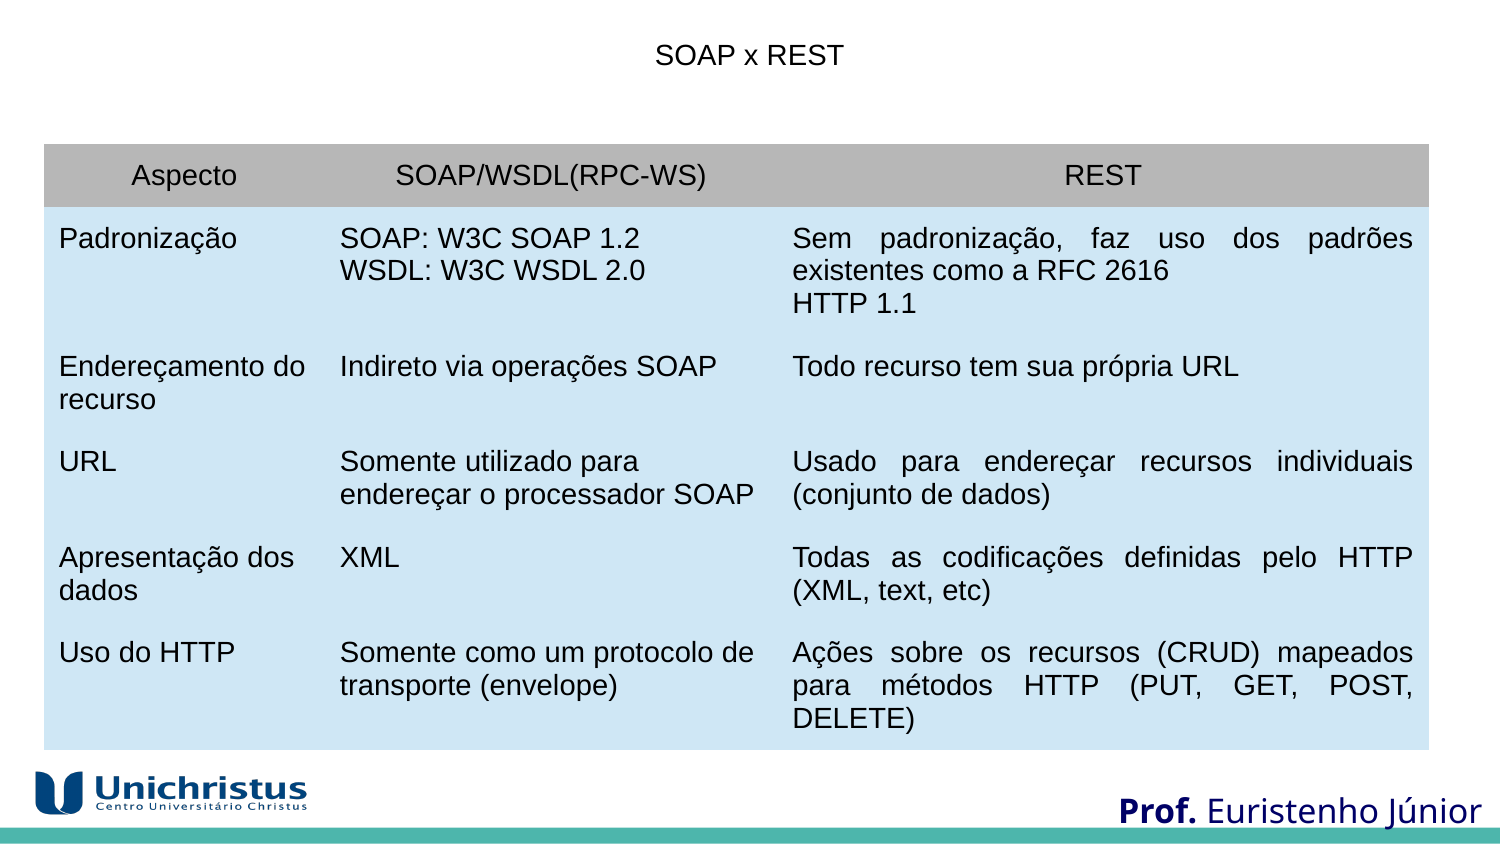

# SOAP x REST
| Aspecto | SOAP/WSDL(RPC-WS) | REST |
| --- | --- | --- |
| Padronização | SOAP: W3C SOAP 1.2 WSDL: W3C WSDL 2.0 | Sem padronização, faz uso dos padrões existentes como a RFC 2616 HTTP 1.1 |
| Endereçamento do recurso | Indireto via operações SOAP | Todo recurso tem sua própria URL |
| URL | Somente utilizado para endereçar o processador SOAP | Usado para endereçar recursos individuais (conjunto de dados) |
| Apresentação dos dados | XML | Todas as codificações definidas pelo HTTP (XML, text, etc) |
| Uso do HTTP | Somente como um protocolo de transporte (envelope) | Ações sobre os recursos (CRUD) mapeados para métodos HTTP (PUT, GET, POST, DELETE) |
Prof. Euristenho Júnior